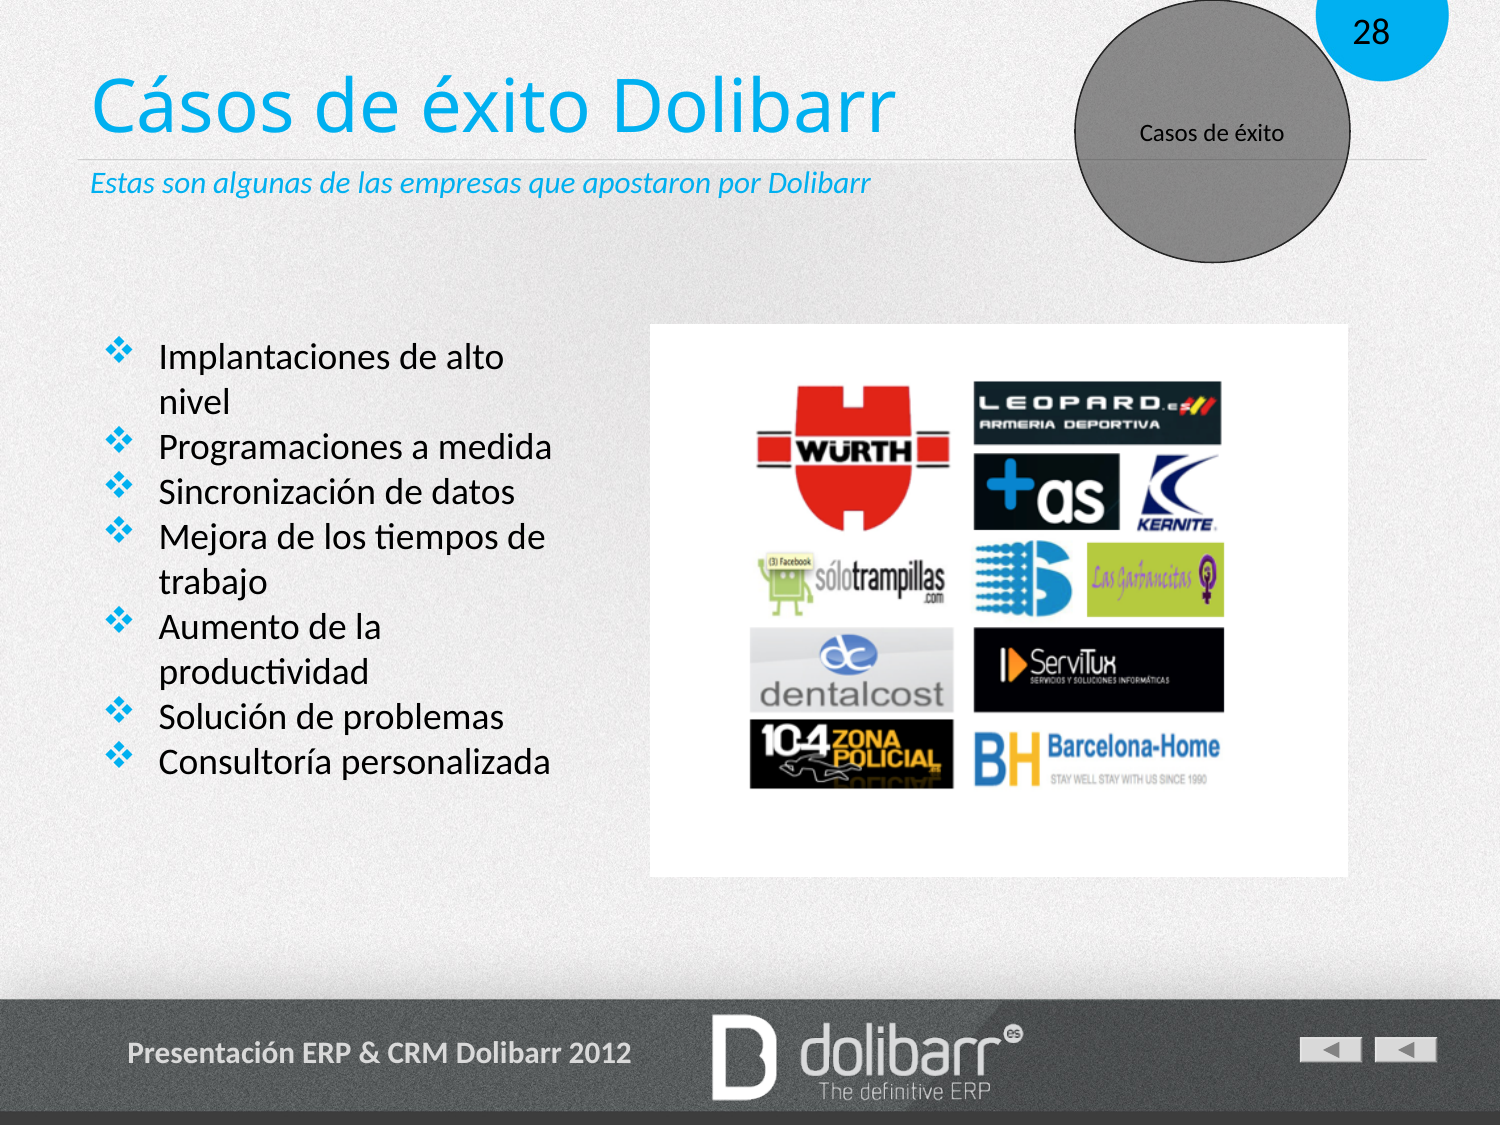

Casos de éxito
# Cásos de éxito Dolibarr
Estas son algunas de las empresas que apostaron por Dolibarr
Implantaciones de alto nivel
Programaciones a medida
Sincronización de datos
Mejora de los tiempos de trabajo
Aumento de la productividad
Solución de problemas
Consultoría personalizada
Presentación ERP & CRM Dolibarr 2012